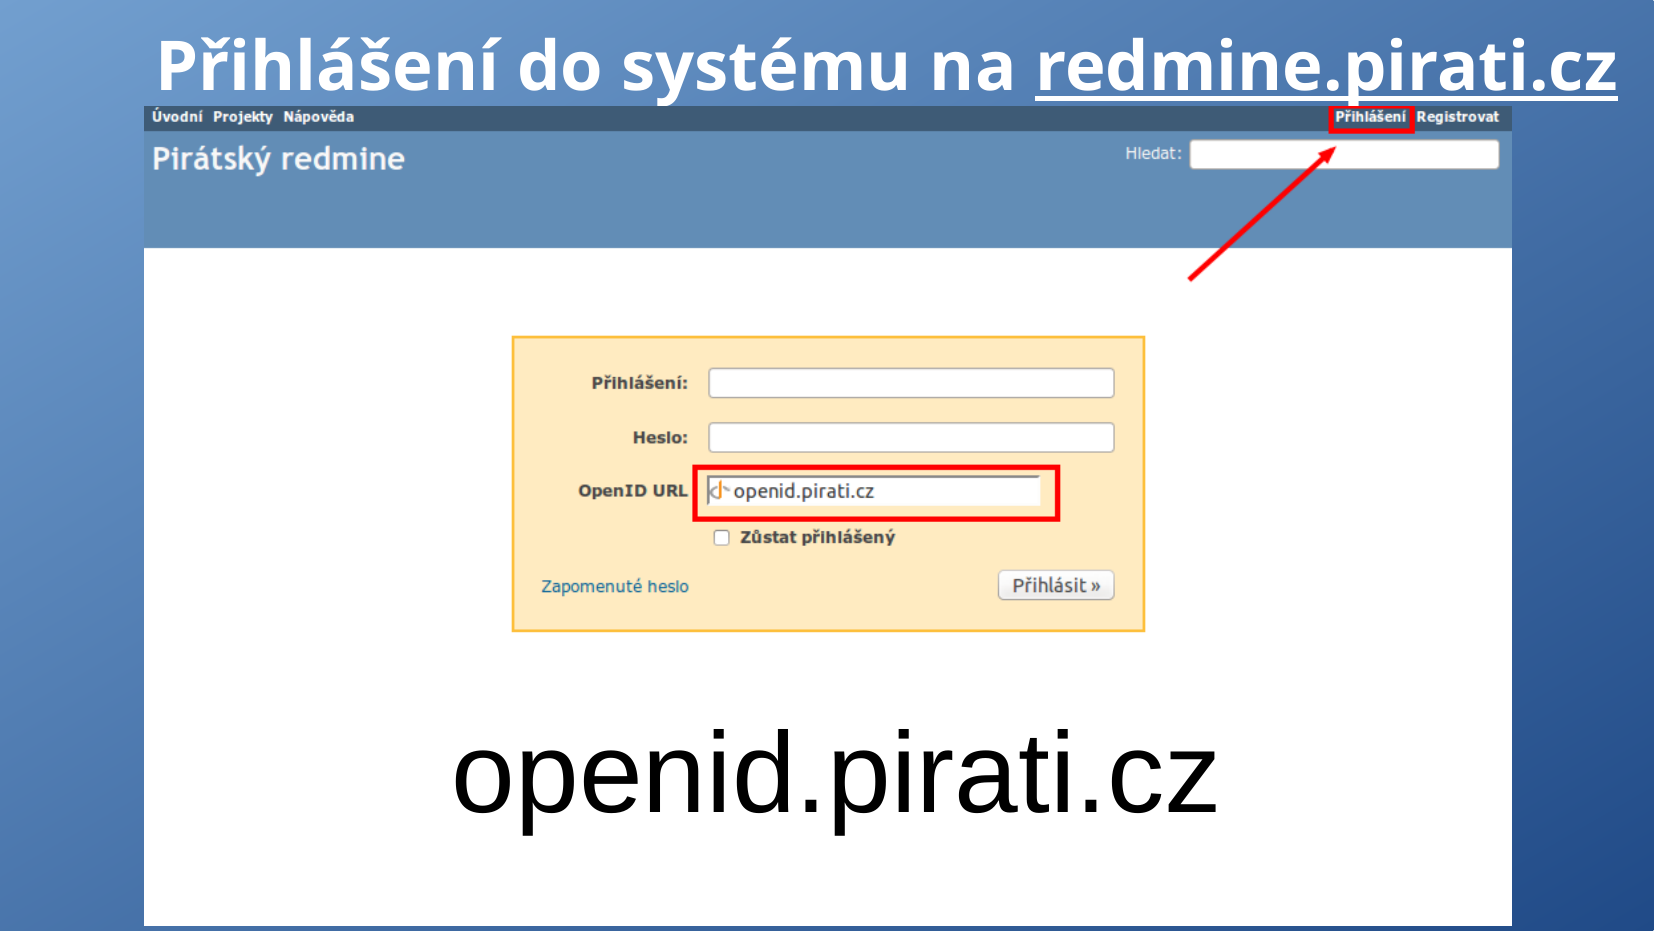

Přihlášení do systému na redmine.pirati.cz
#
openid.pirati.cz